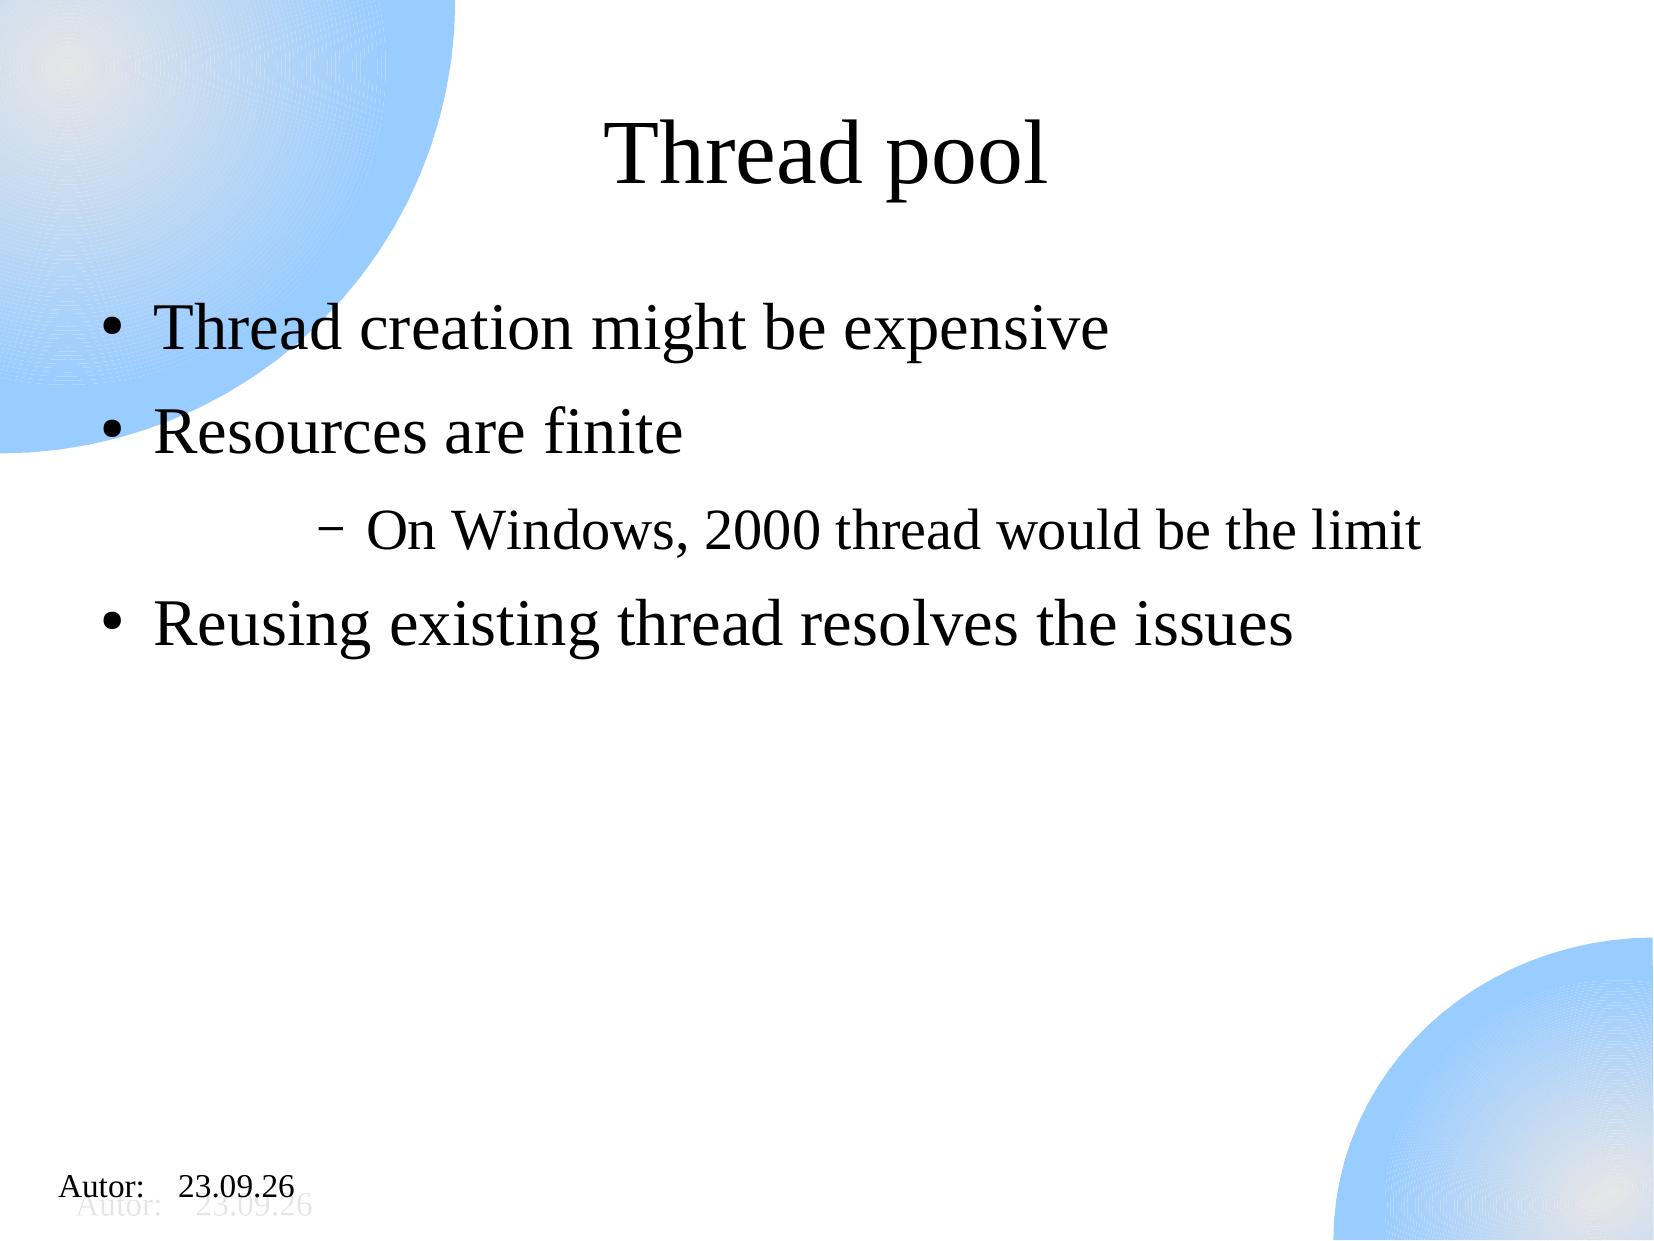

# Thread pool
Thread creation might be expensive
Resources are finite
On Windows, 2000 thread would be the limit
Reusing existing thread resolves the issues